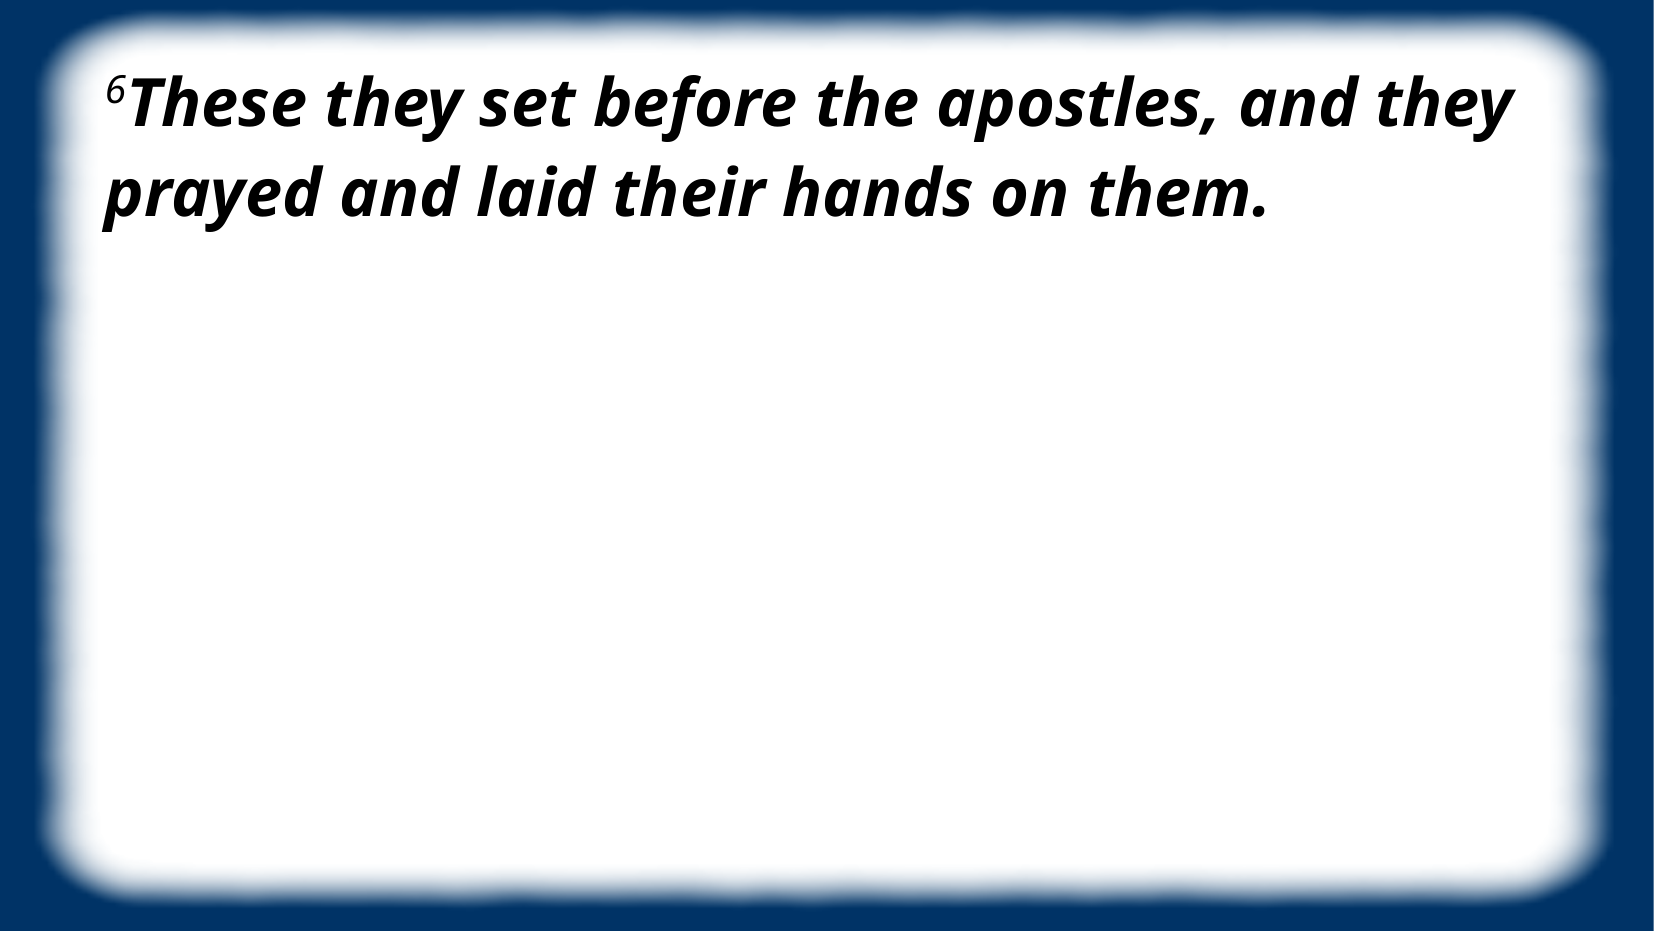

6These they set before the apostles, and they prayed and laid their hands on them.